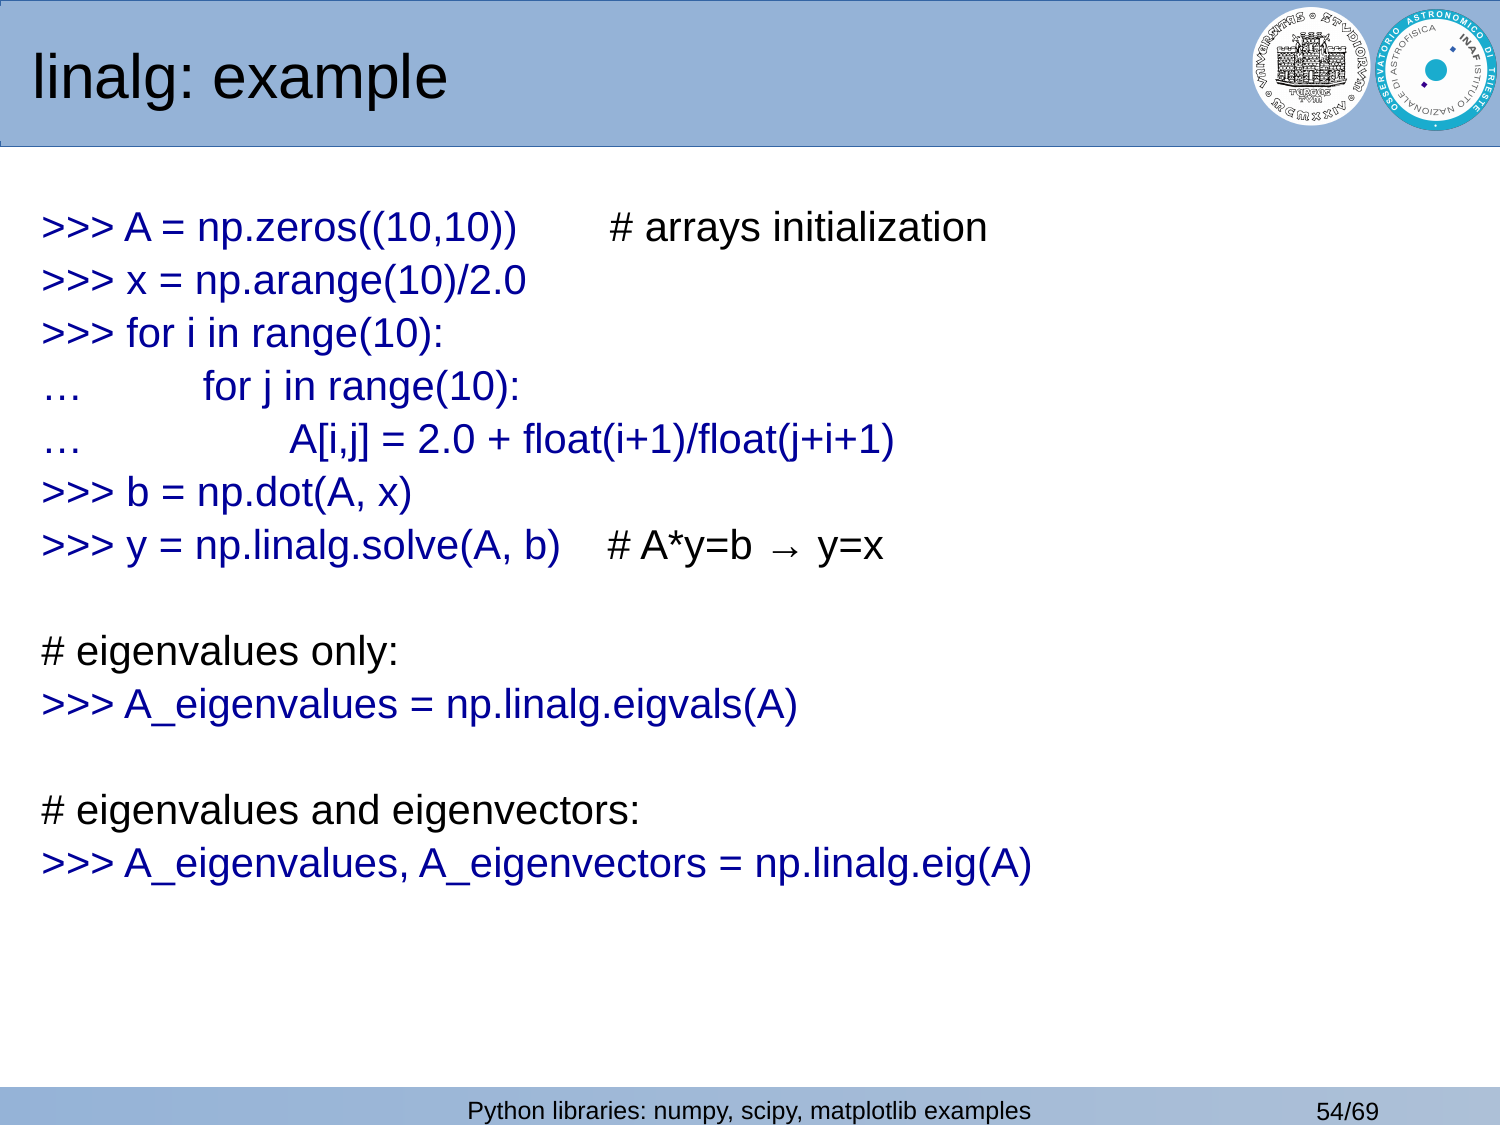

linalg: example
# >>> A = np.zeros((10,10)) # arrays initialization
>>> x = np.arange(10)/2.0
>>> for i in range(10):
…		 for j in range(10):
… 		 A[i,j] = 2.0 + float(i+1)/float(j+i+1)
>>> b = np.dot(A, x)
>>> y = np.linalg.solve(A, b) # A*y=b → y=x
# eigenvalues only:
>>> A_eigenvalues = np.linalg.eigvals(A)
# eigenvalues and eigenvectors:
>>> A_eigenvalues, A_eigenvectors = np.linalg.eig(A)